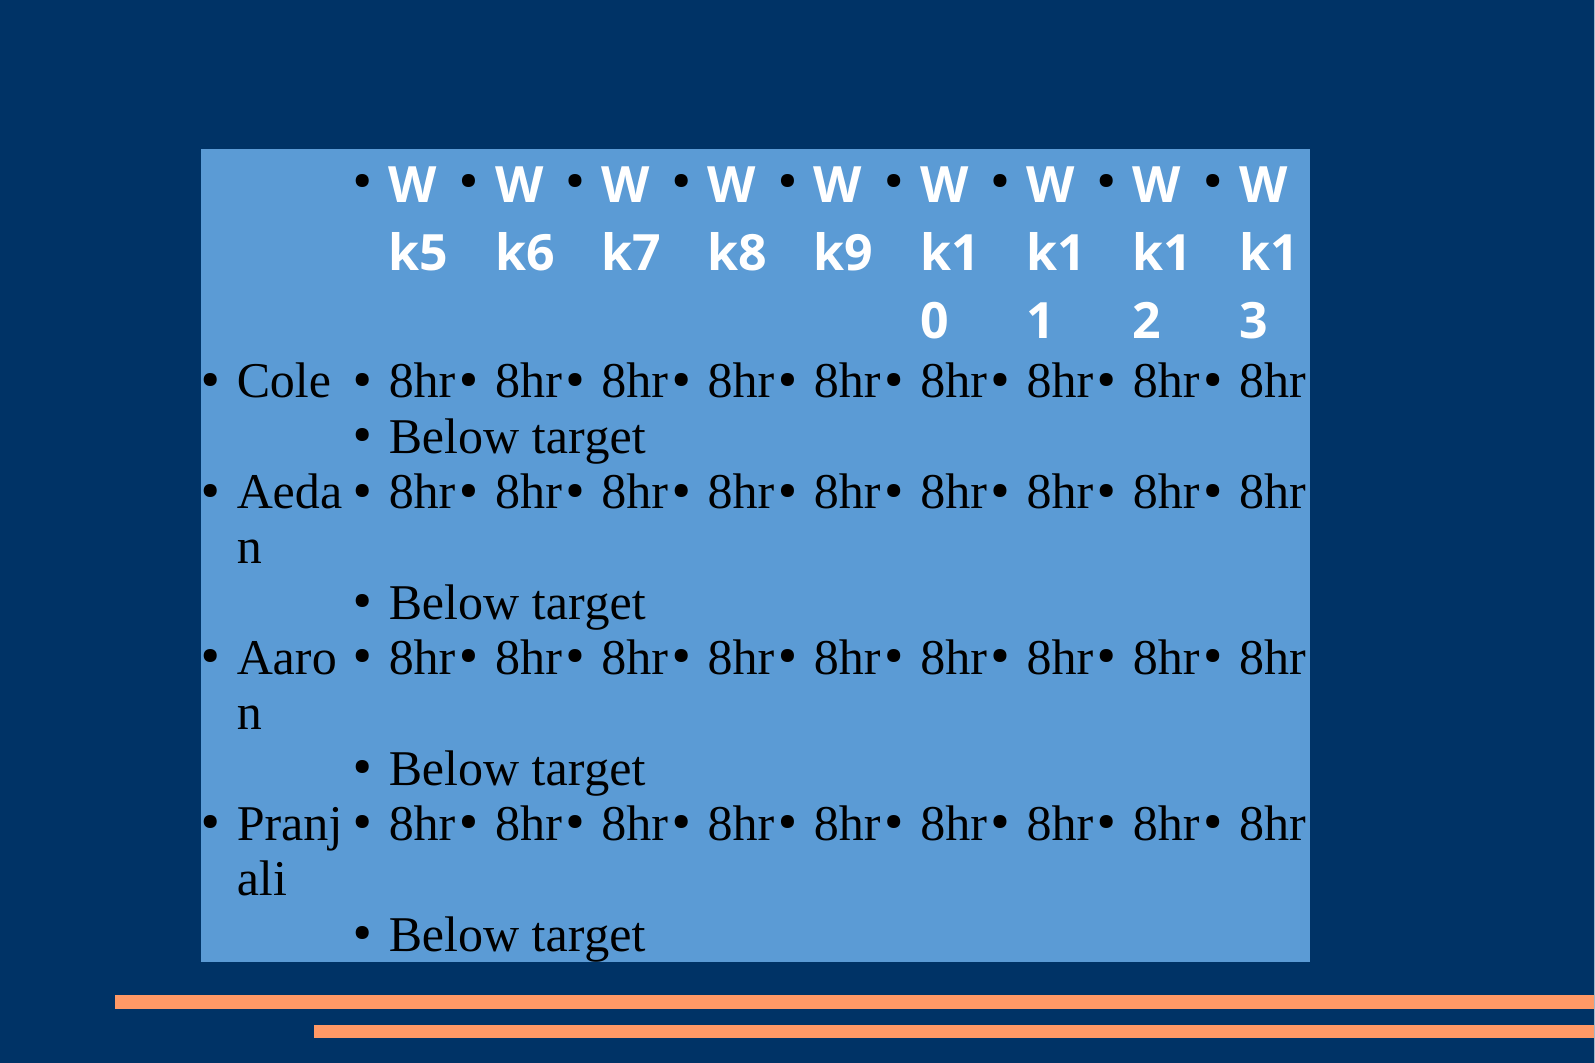

| | Wk5 | Wk6 | Wk7 | Wk8 | Wk9 | Wk10 | Wk11 | Wk12 | Wk13 |
| --- | --- | --- | --- | --- | --- | --- | --- | --- | --- |
| Cole | 8hr | 8hr | 8hr | 8hr | 8hr | 8hr | 8hr | 8hr | 8hr |
| | Below target | | | | | | | | |
| Aedan | 8hr | 8hr | 8hr | 8hr | 8hr | 8hr | 8hr | 8hr | 8hr |
| | Below target | | | | | | | | |
| Aaron | 8hr | 8hr | 8hr | 8hr | 8hr | 8hr | 8hr | 8hr | 8hr |
| | Below target | | | | | | | | |
| Pranjali | 8hr | 8hr | 8hr | 8hr | 8hr | 8hr | 8hr | 8hr | 8hr |
| | Below target | | | | | | | | |